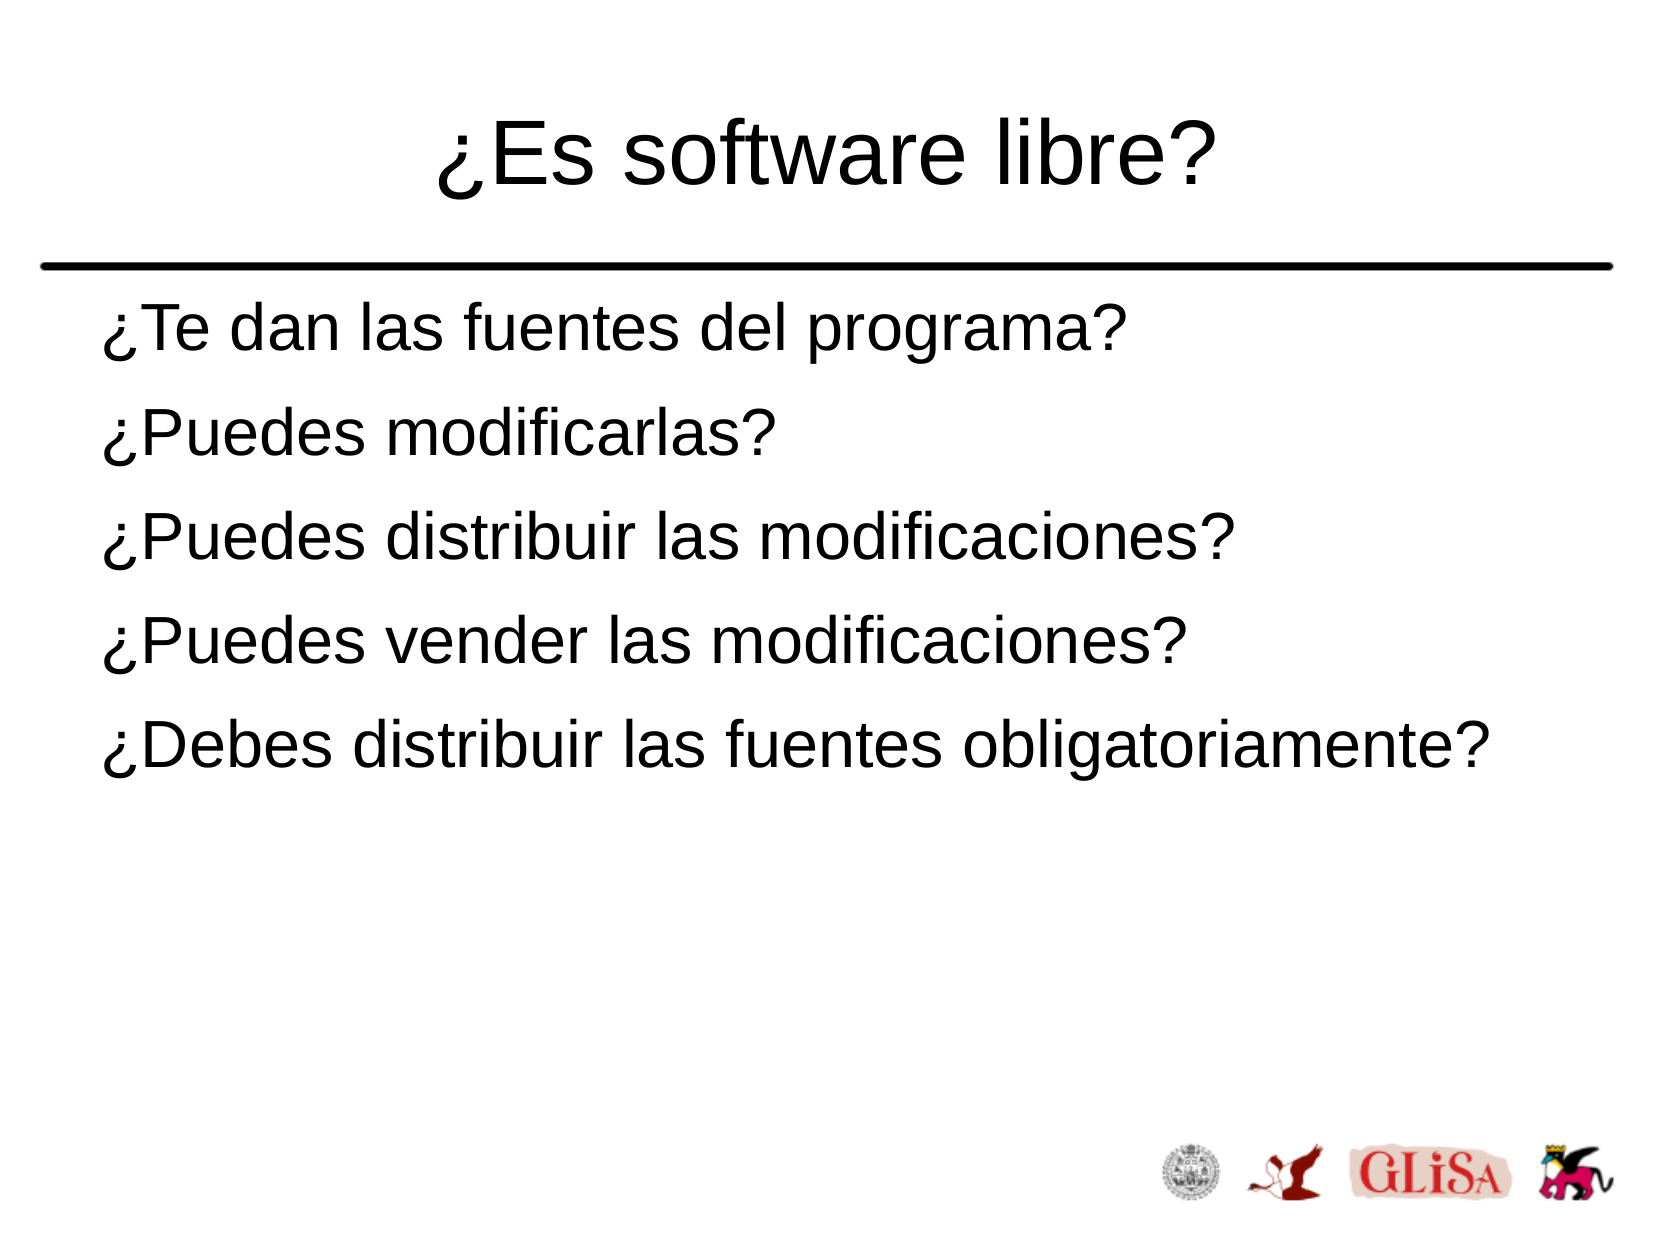

# ¿Es software libre?
¿Te dan las fuentes del programa?
¿Puedes modificarlas?
¿Puedes distribuir las modificaciones?
¿Puedes vender las modificaciones?
¿Debes distribuir las fuentes obligatoriamente?